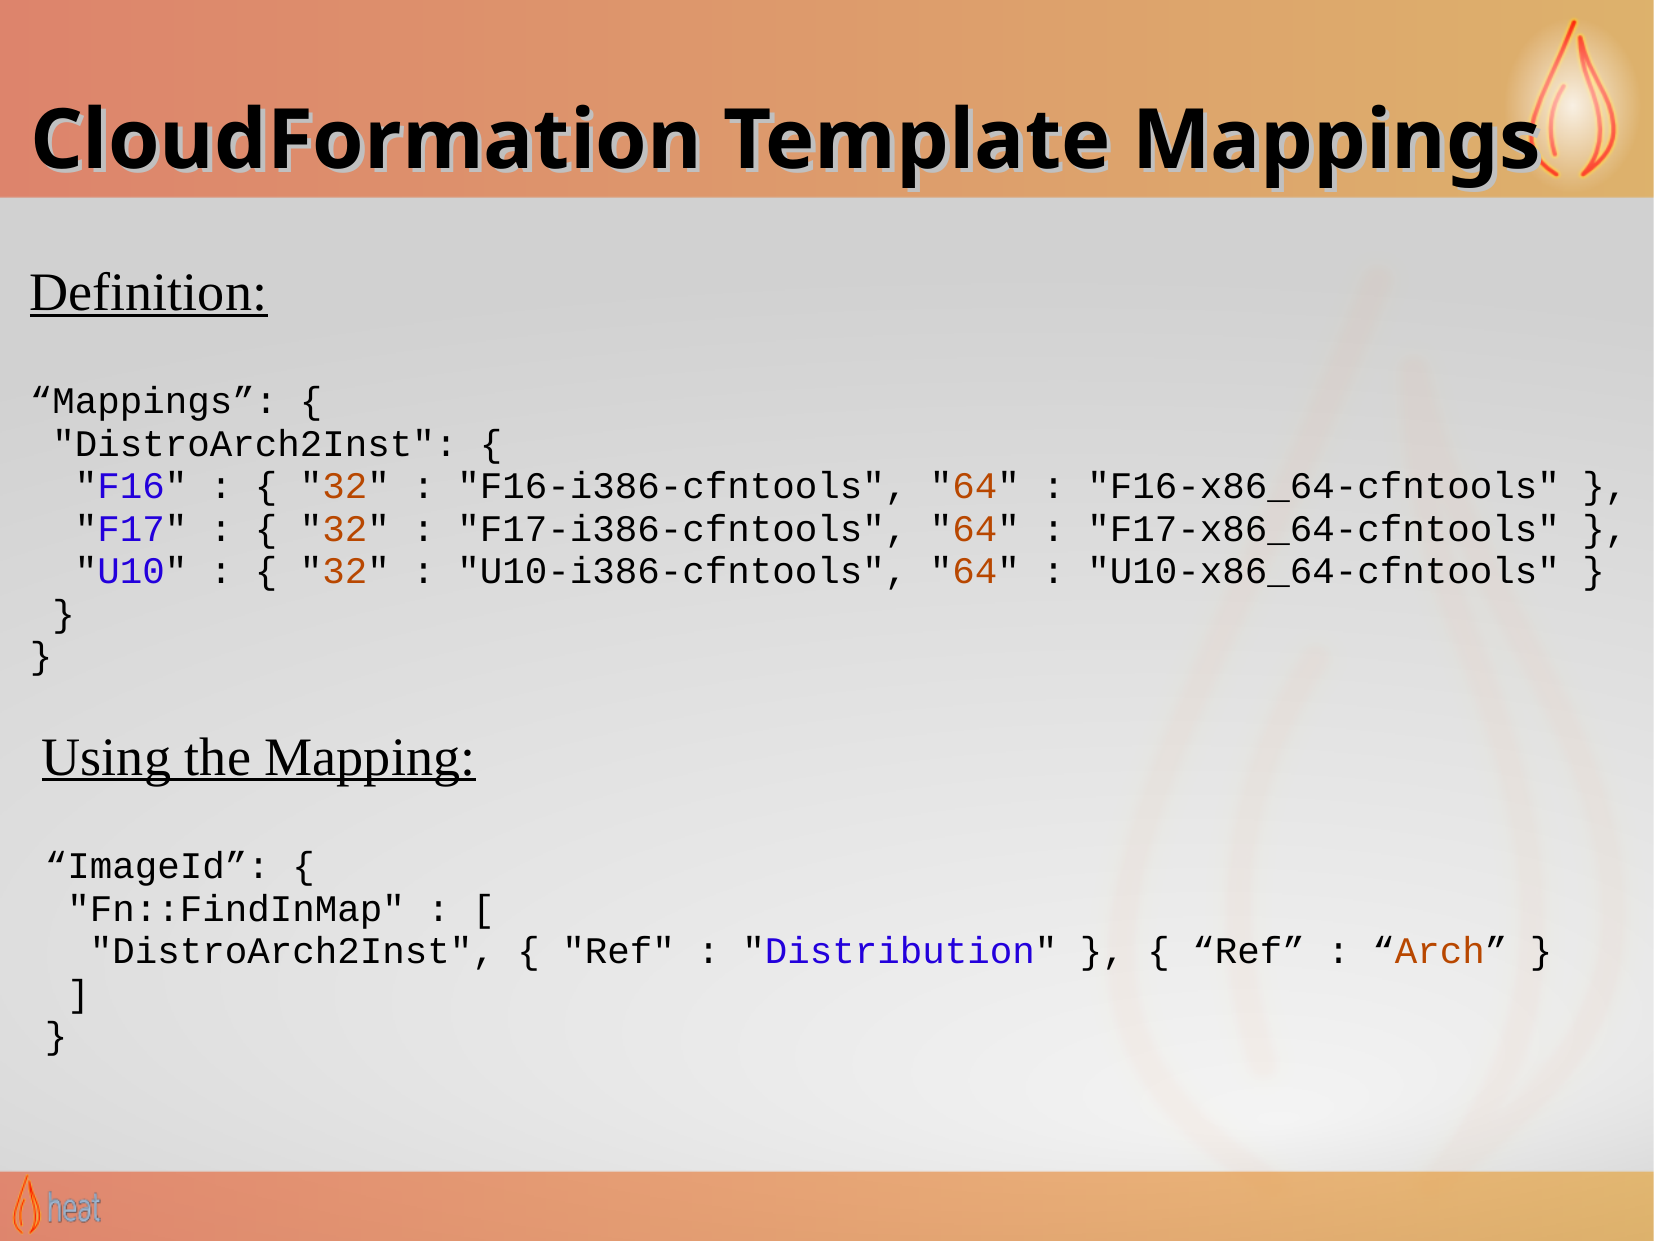

# CloudFormation Template Mappings
Definition:
“Mappings”: {
 "DistroArch2Inst": {
 "F16" : { "32" : "F16-i386-cfntools", "64" : "F16-x86_64-cfntools" },
 "F17" : { "32" : "F17-i386-cfntools", "64" : "F17-x86_64-cfntools" },
 "U10" : { "32" : "U10-i386-cfntools", "64" : "U10-x86_64-cfntools" }
 }
}
Using the Mapping:
“ImageId”: {
 "Fn::FindInMap" : [
 "DistroArch2Inst", { "Ref" : "Distribution" }, { “Ref” : “Arch” }
 ]
}